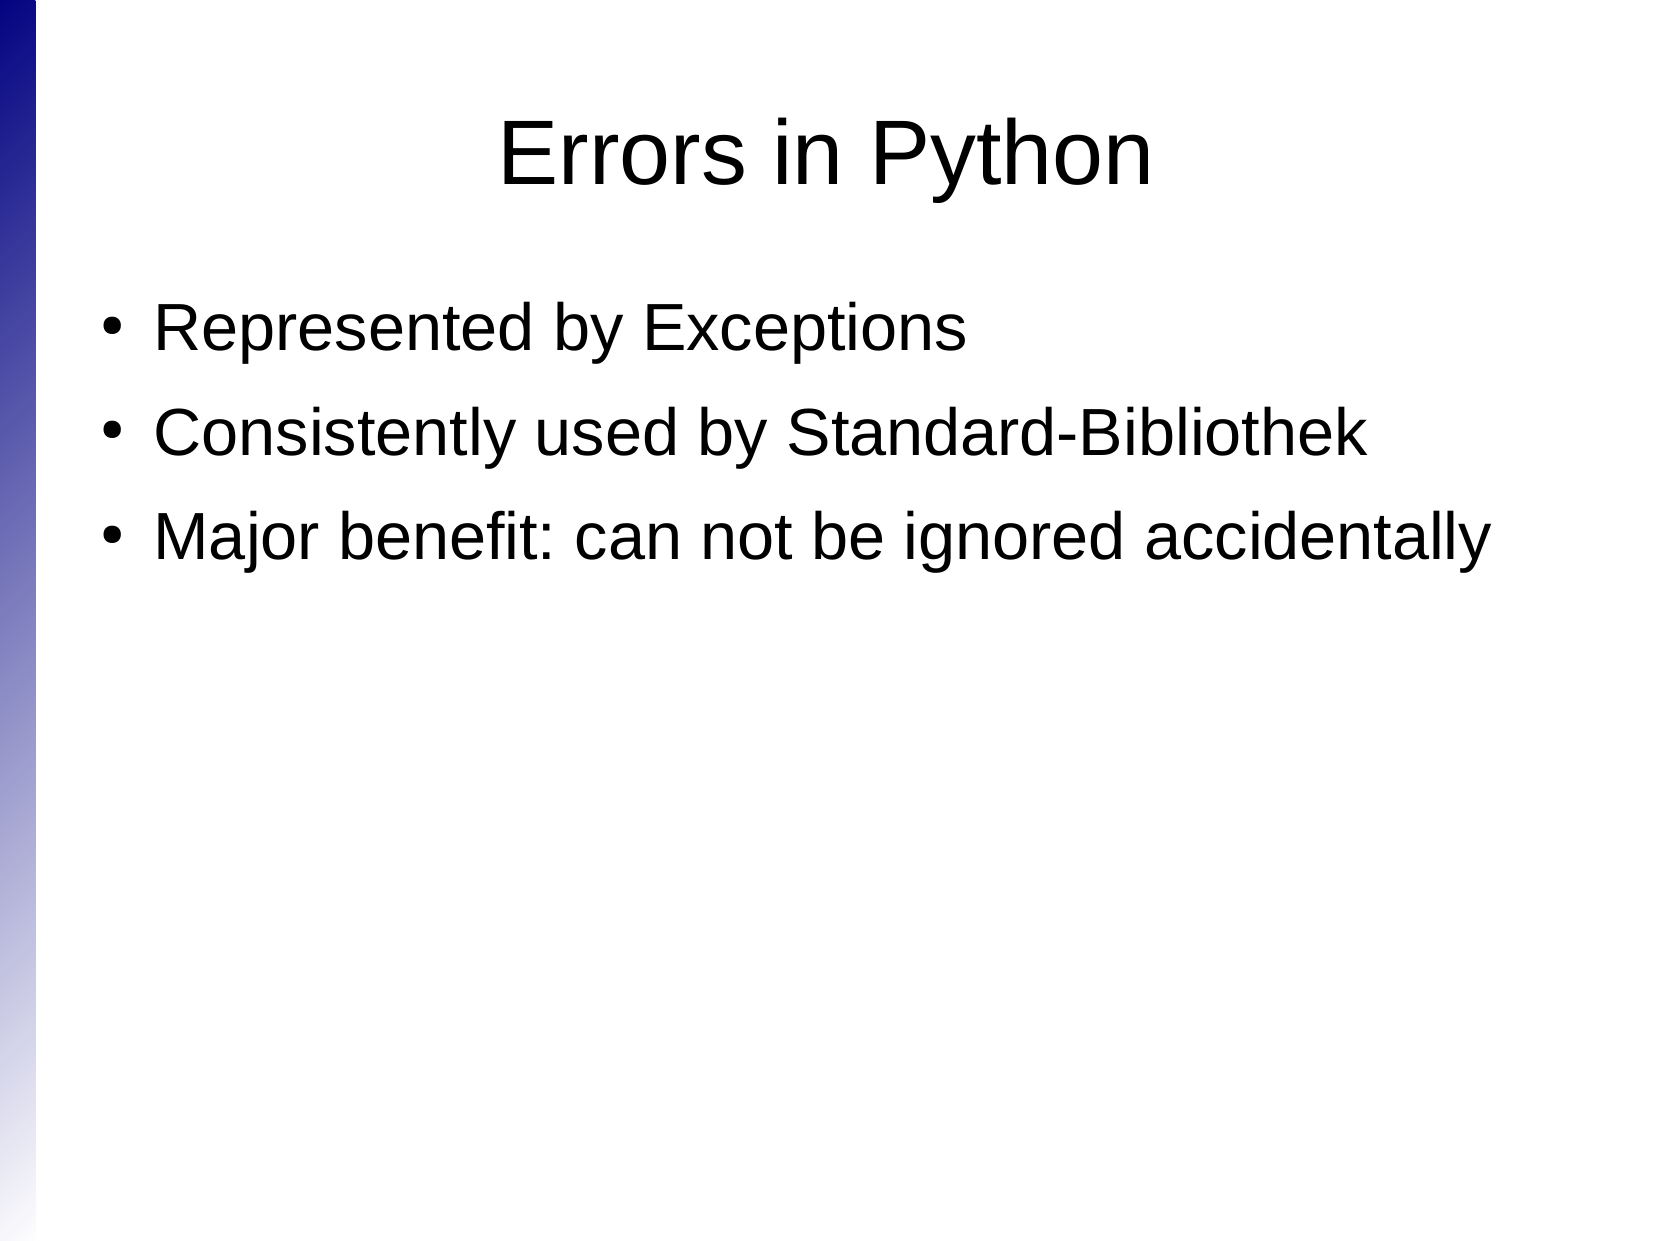

# Errors in Python
Represented by Exceptions
Consistently used by Standard-Bibliothek
Major benefit: can not be ignored accidentally